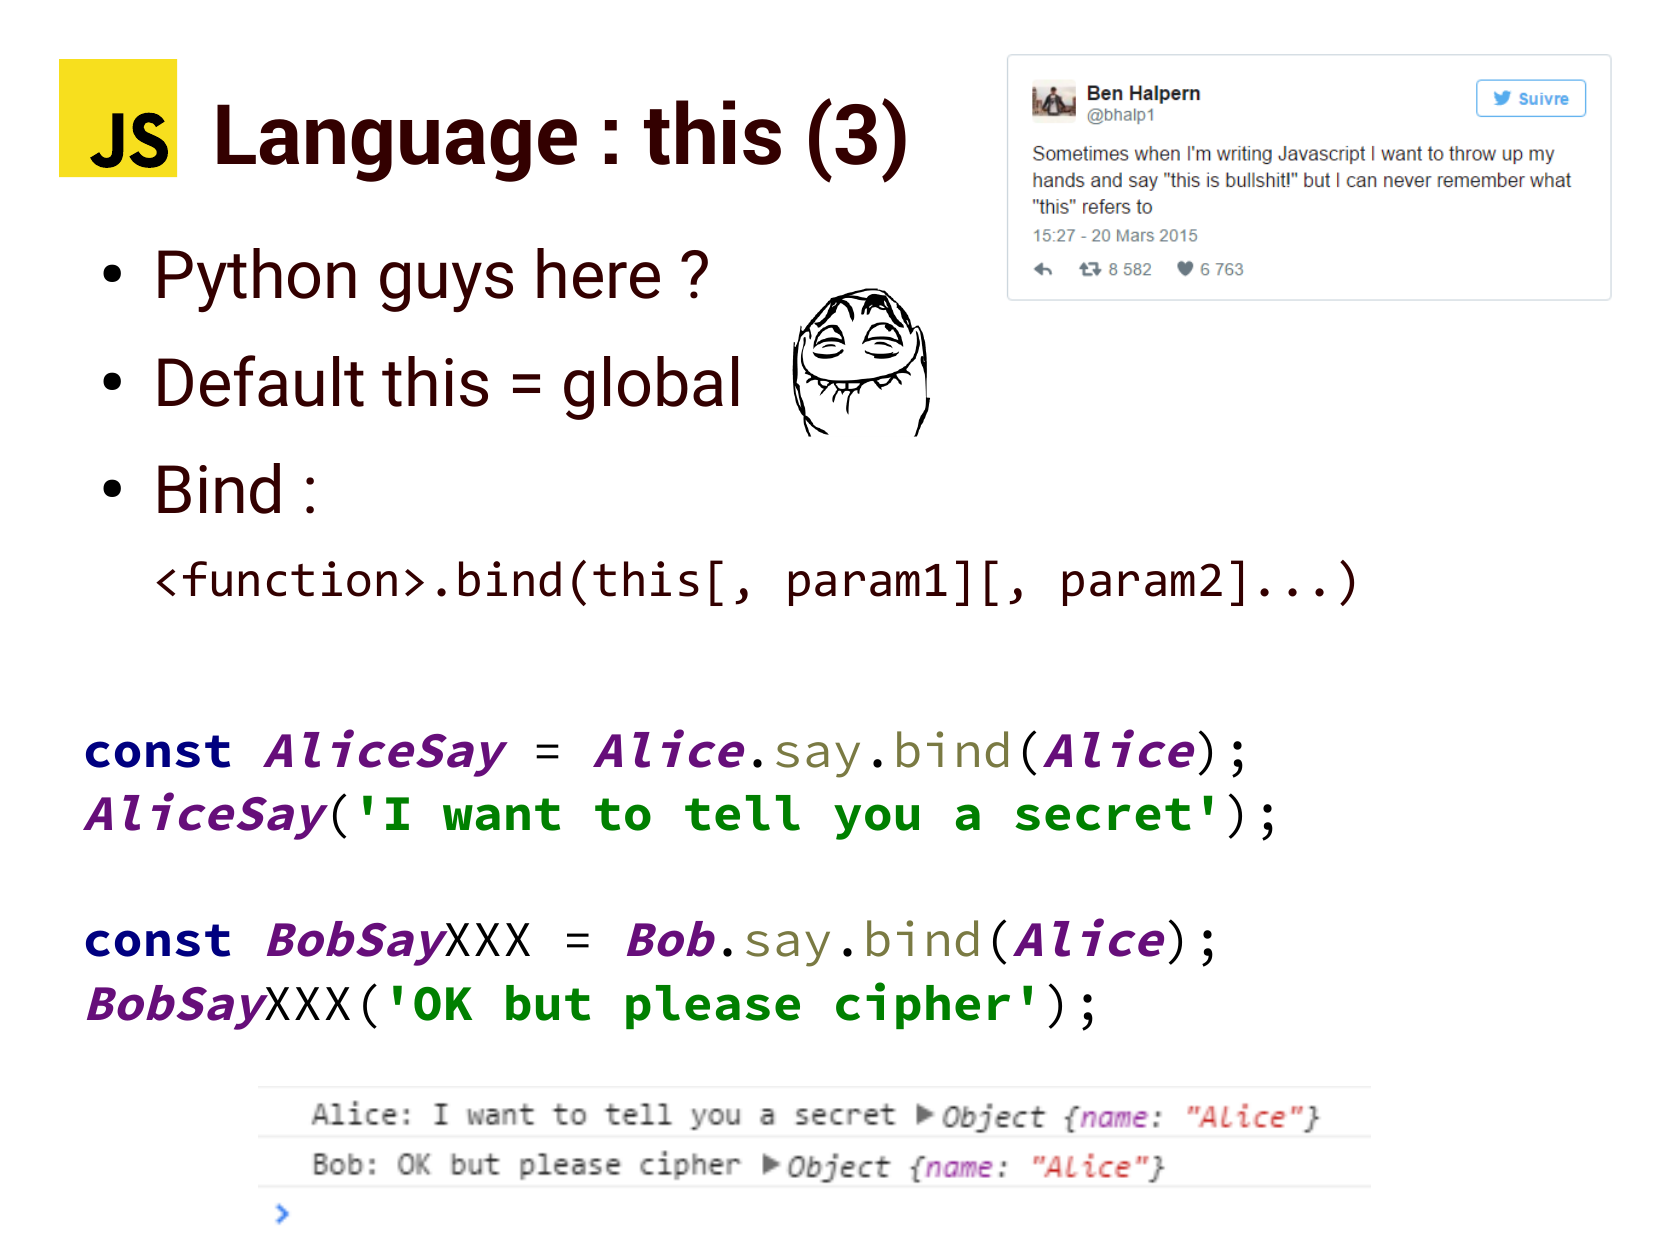

# Language : this (3)
Python guys here ?
Default this = global
Bind :
<function>.bind(this[, param1][, param2]...)
const AliceSay = Alice.say.bind(Alice);
AliceSay('I want to tell you a secret');
const BobSayXXX = Bob.say.bind(Alice);
BobSayXXX('OK but please cipher');